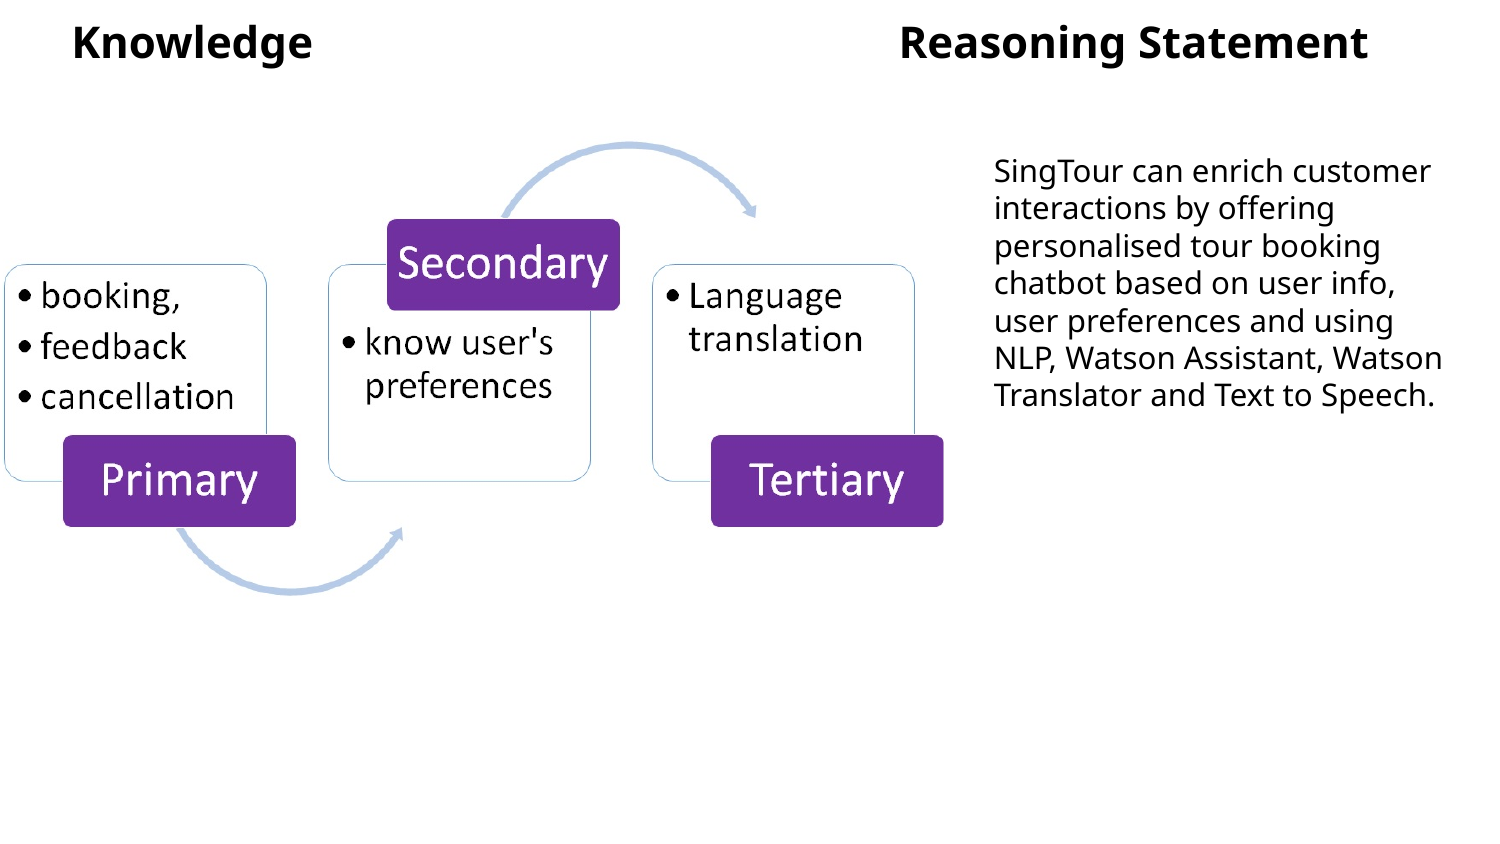

Knowledge
Reasoning Statement
SingTour can enrich customer interactions by offering personalised tour booking chatbot based on user info, user preferences and using NLP, Watson Assistant, Watson Translator and Text to Speech.